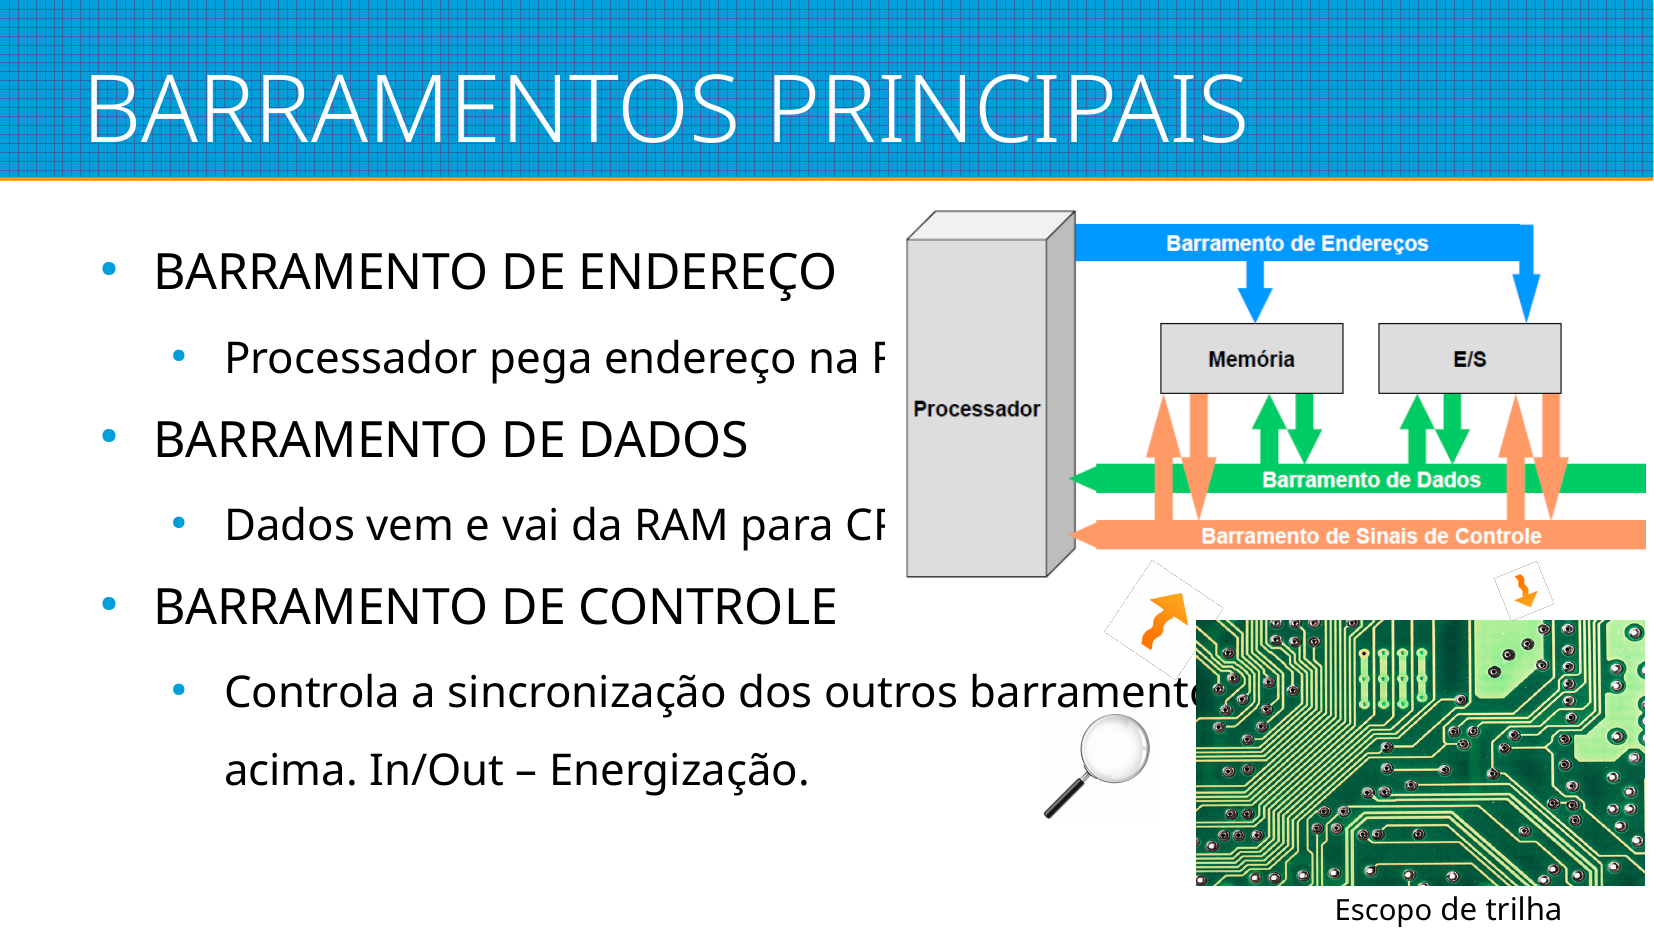

# BARRAMENTOS PRINCIPAIS
BARRAMENTO DE ENDEREÇO
Processador pega endereço na RAM
BARRAMENTO DE DADOS
Dados vem e vai da RAM para CPU.
BARRAMENTO DE CONTROLE
Controla a sincronização dos outros barramentos
acima. In/Out – Energização.
Escopo de trilha